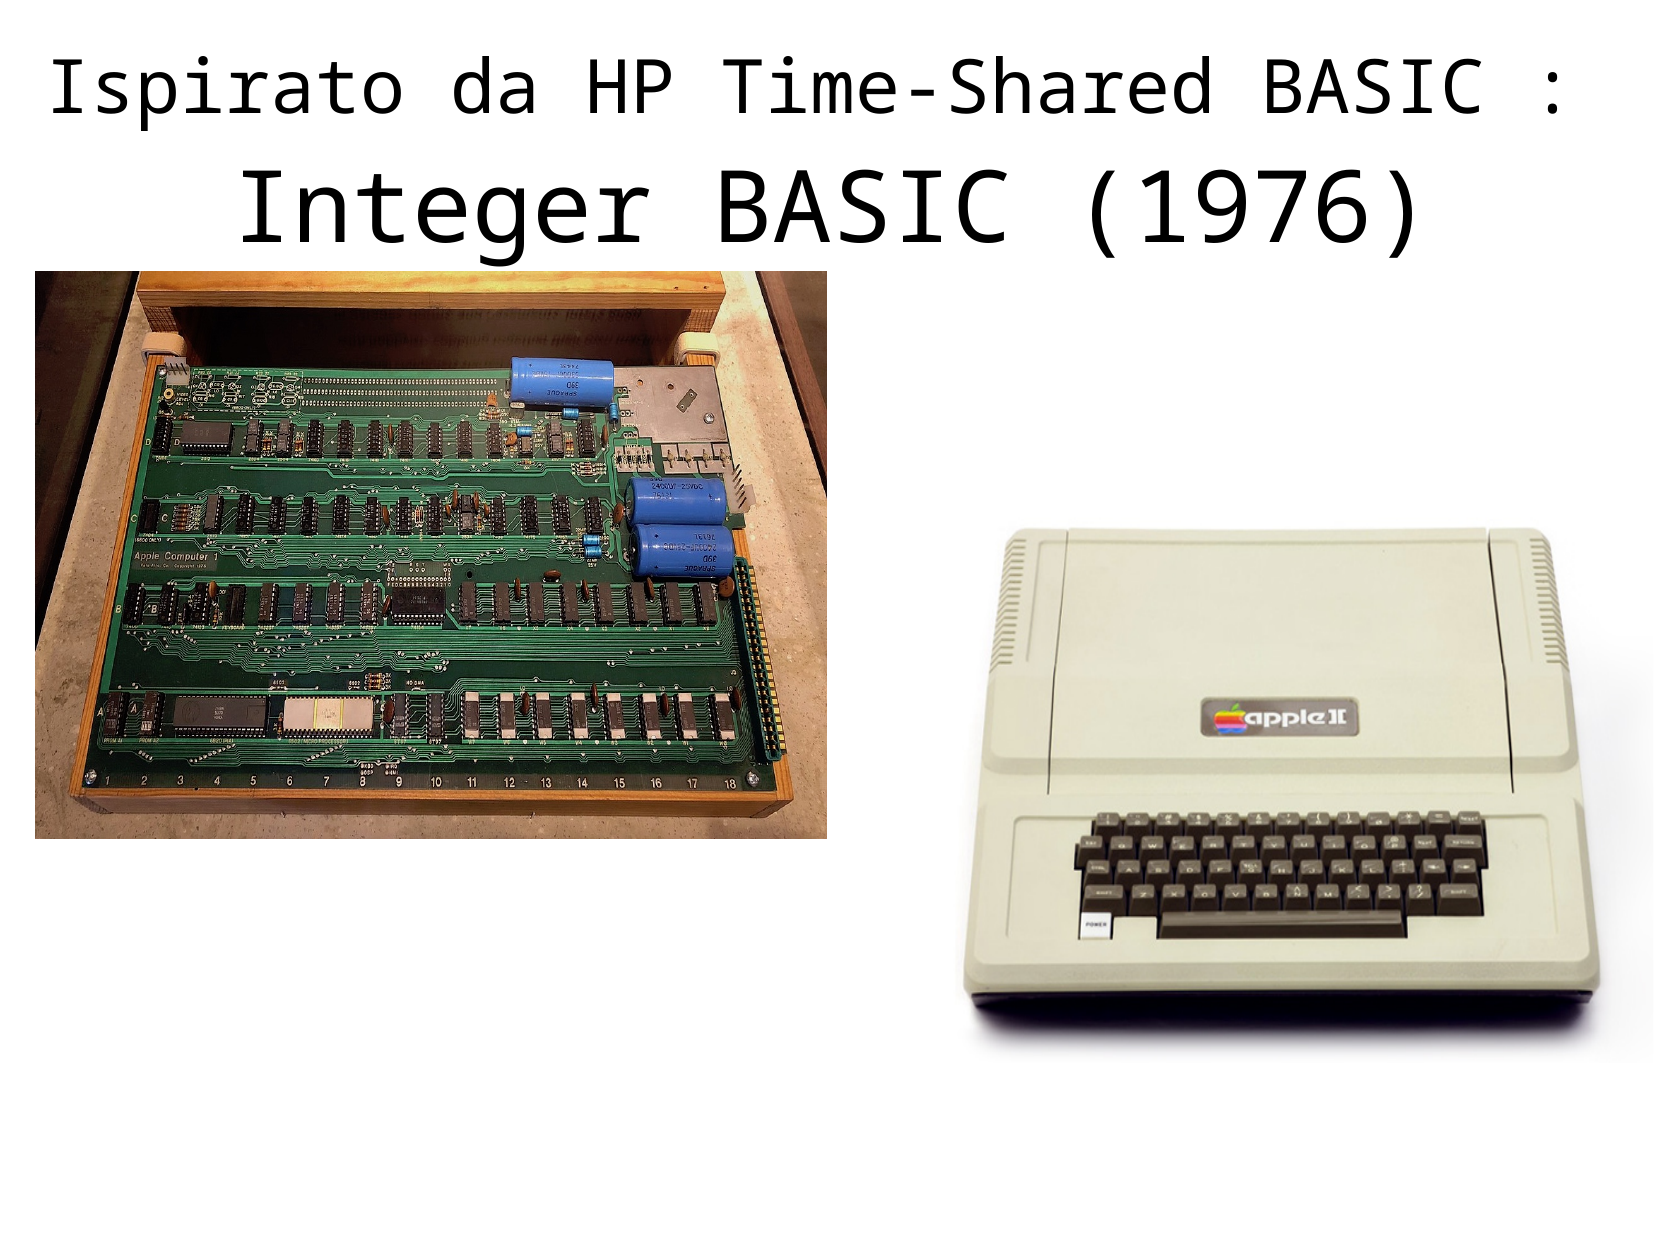

# Ispirato da HP Time-Shared BASIC : Integer BASIC (1976)